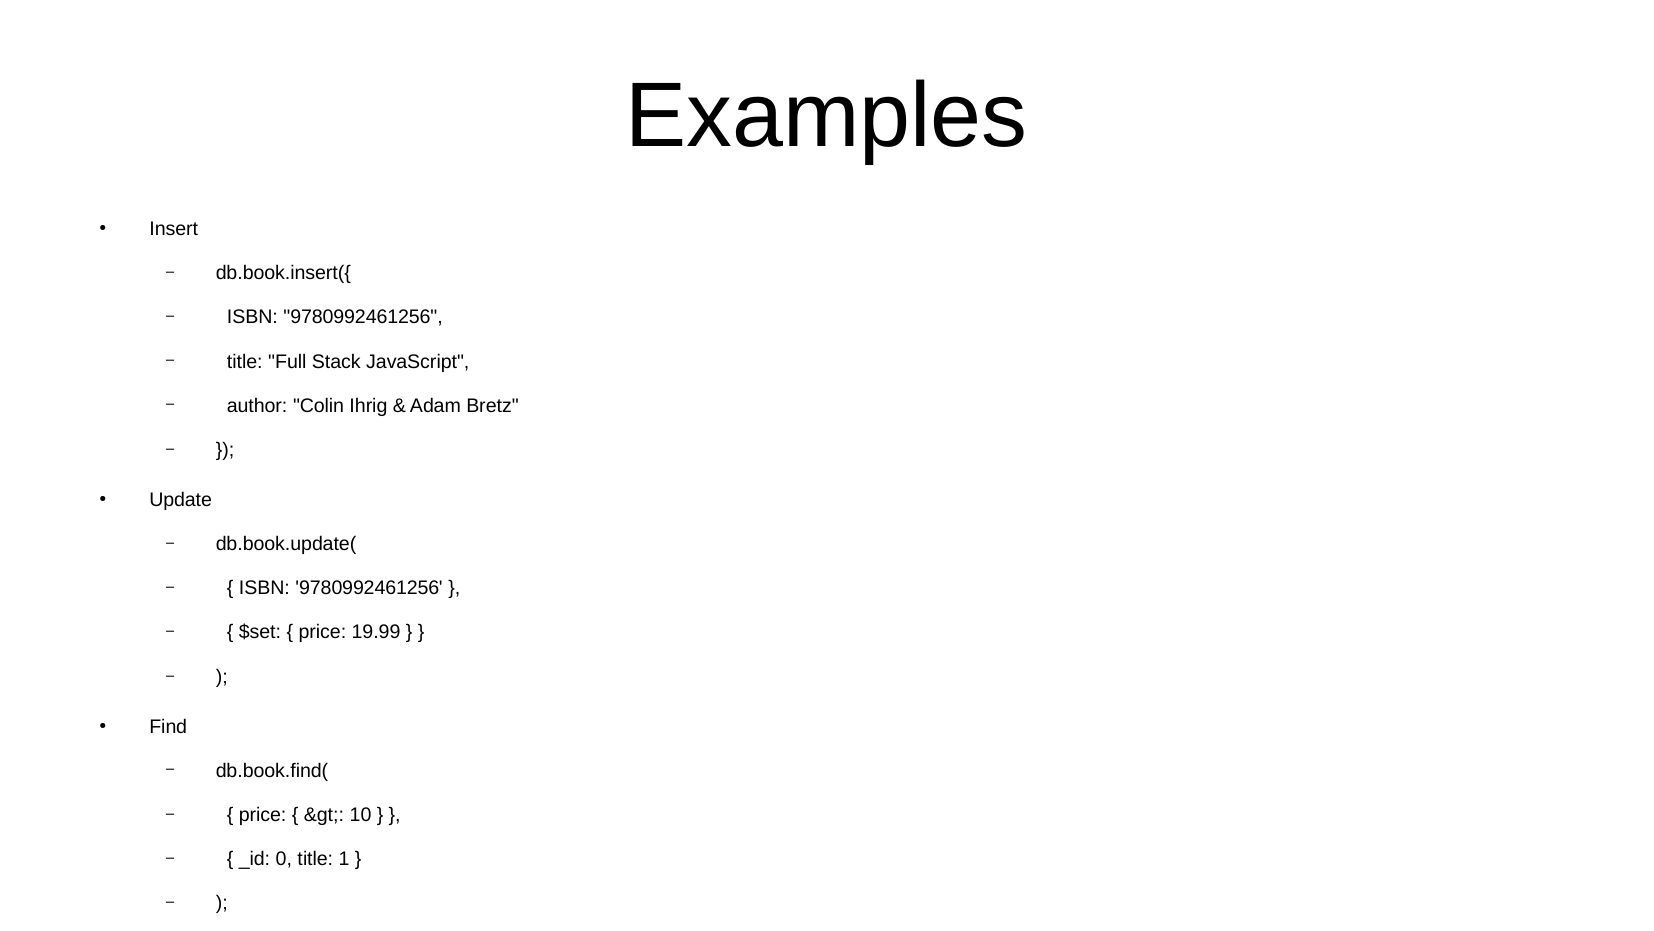

# Examples
Insert
db.book.insert({
 ISBN: "9780992461256",
 title: "Full Stack JavaScript",
 author: "Colin Ihrig & Adam Bretz"
});
Update
db.book.update(
 { ISBN: '9780992461256' },
 { $set: { price: 19.99 } }
);
Find
db.book.find(
 { price: { &gt;: 10 } },
 { _id: 0, title: 1 }
);